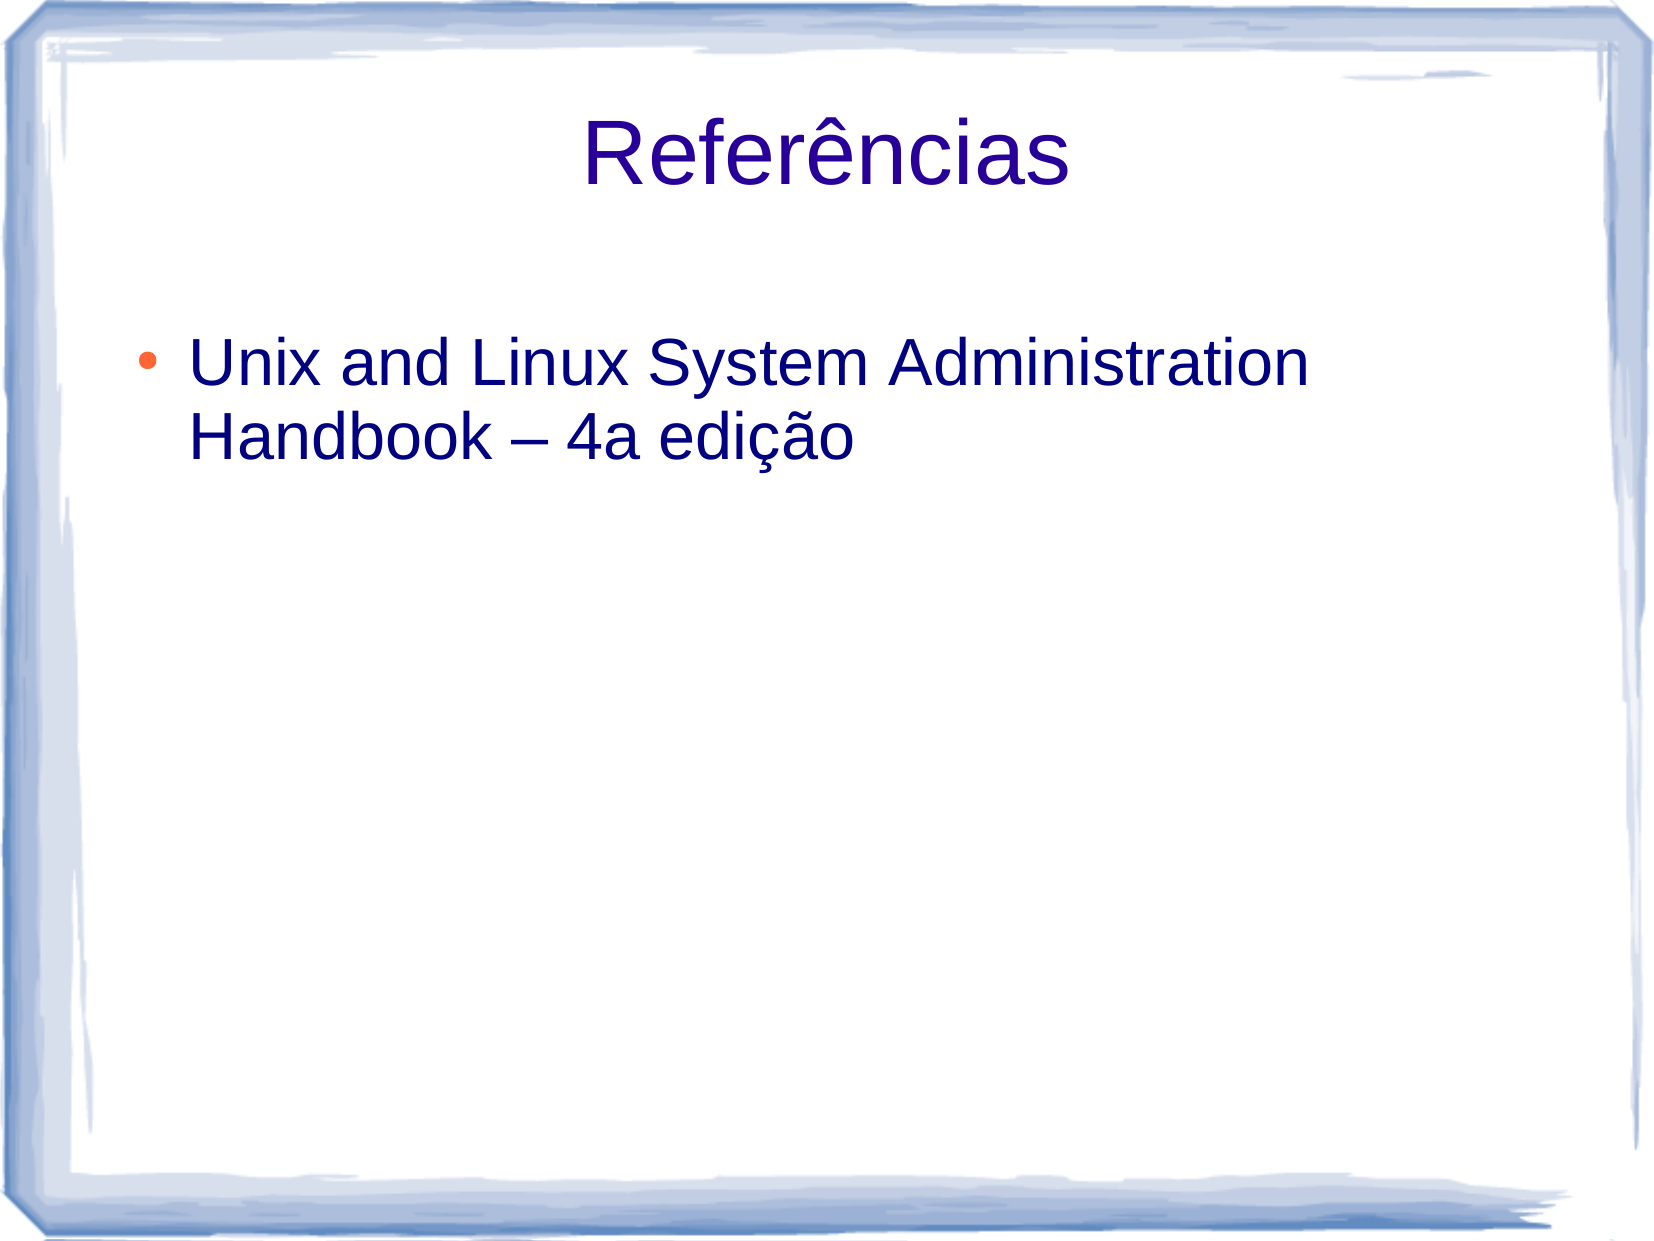

# Referências
Unix and Linux System Administration Handbook – 4a edição